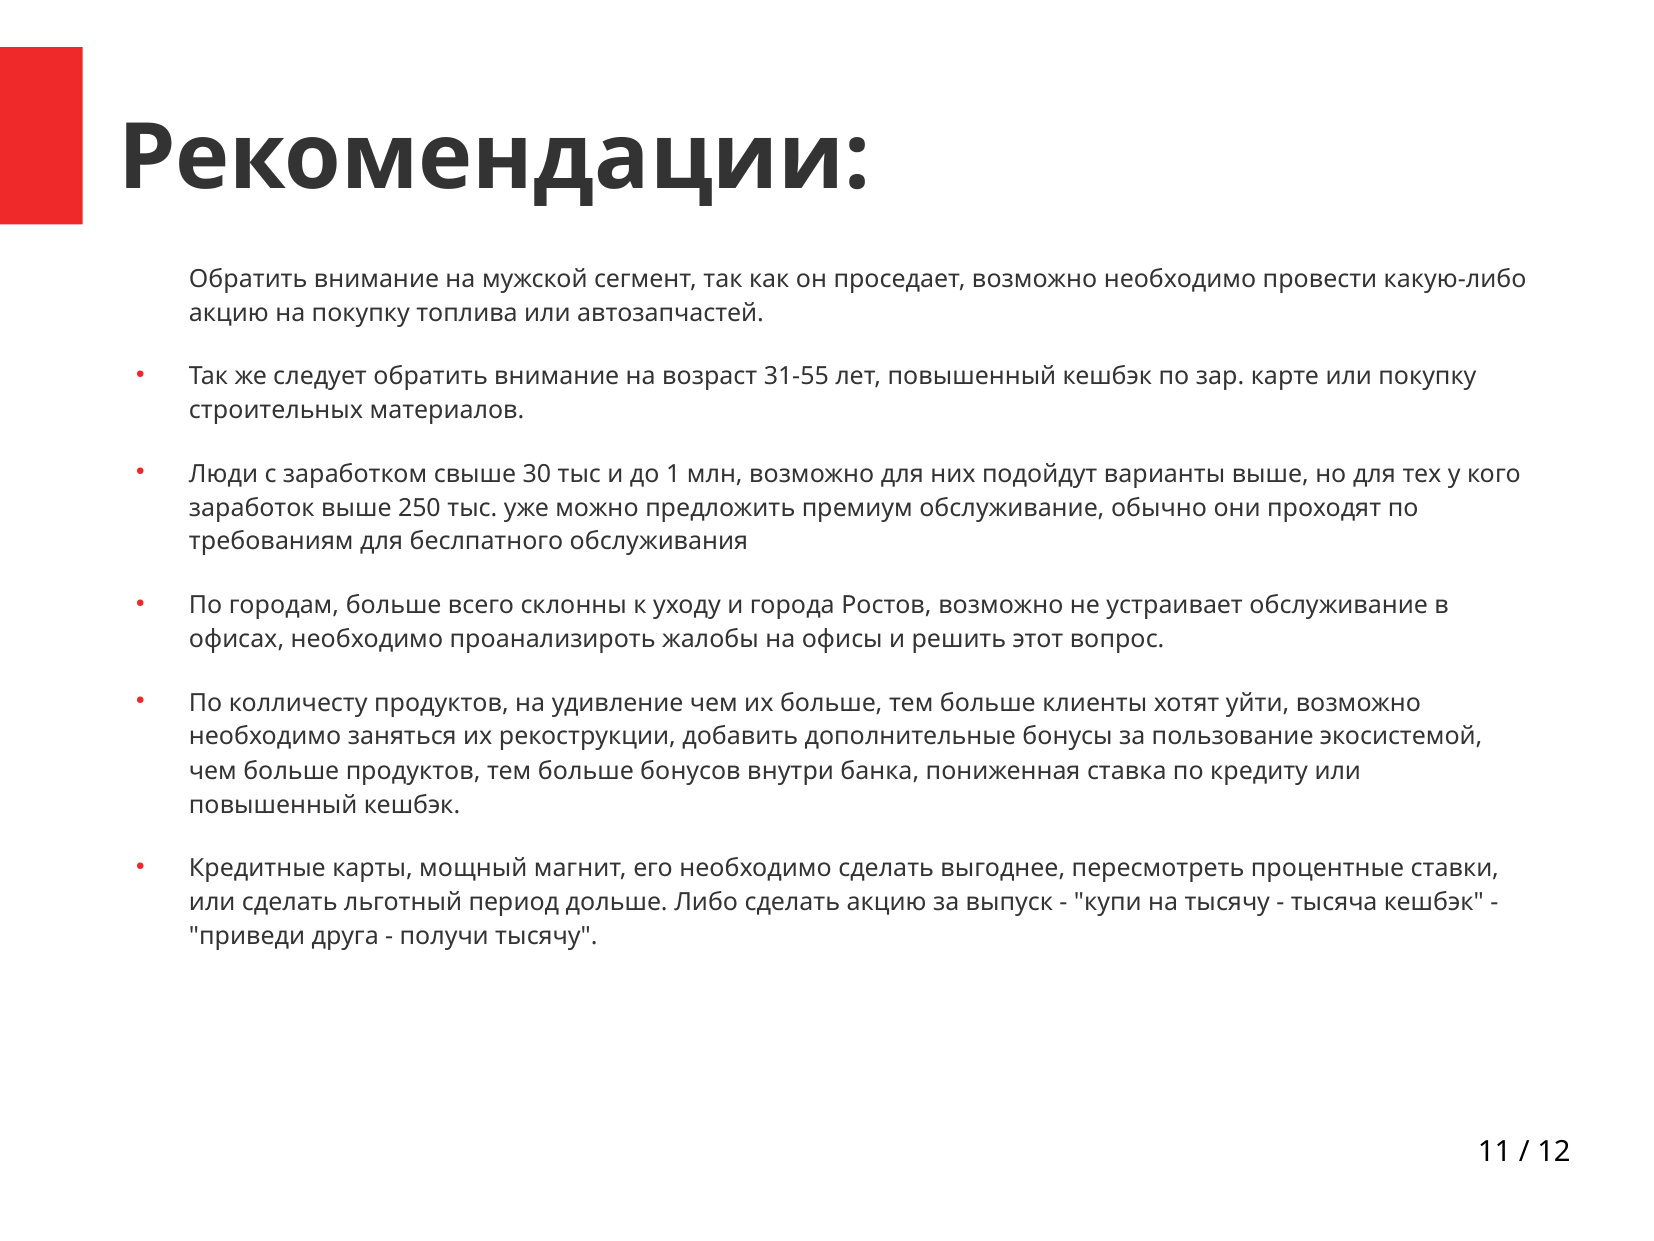

# Рекомендации:
Обратить внимание на мужской сегмент, так как он проседает, возможно необходимо провести какую-либо акцию на покупку топлива или автозапчастей.
Так же следует обратить внимание на возраст 31-55 лет, повышенный кешбэк по зар. карте или покупку строительных материалов.
Люди с заработком свыше 30 тыс и до 1 млн, возможно для них подойдут варианты выше, но для тех у кого заработок выше 250 тыс. уже можно предложить премиум обслуживание, обычно они проходят по требованиям для беслпатного обслуживания
По городам, больше всего склонны к уходу и города Ростов, возможно не устраивает обслуживание в офисах, необходимо проанализироть жалобы на офисы и решить этот вопрос.
По колличесту продуктов, на удивление чем их больше, тем больше клиенты хотят уйти, возможно необходимо заняться их рекострукции, добавить дополнительные бонусы за пользование экосистемой, чем больше продуктов, тем больше бонусов внутри банка, пониженная ставка по кредиту или повышенный кешбэк.
Кредитные карты, мощный магнит, его необходимо сделать выгоднее, пересмотреть процентные ставки, или сделать льготный период дольше. Либо сделать акцию за выпуск - "купи на тысячу - тысяча кешбэк" - "приведи друга - получи тысячу".
11